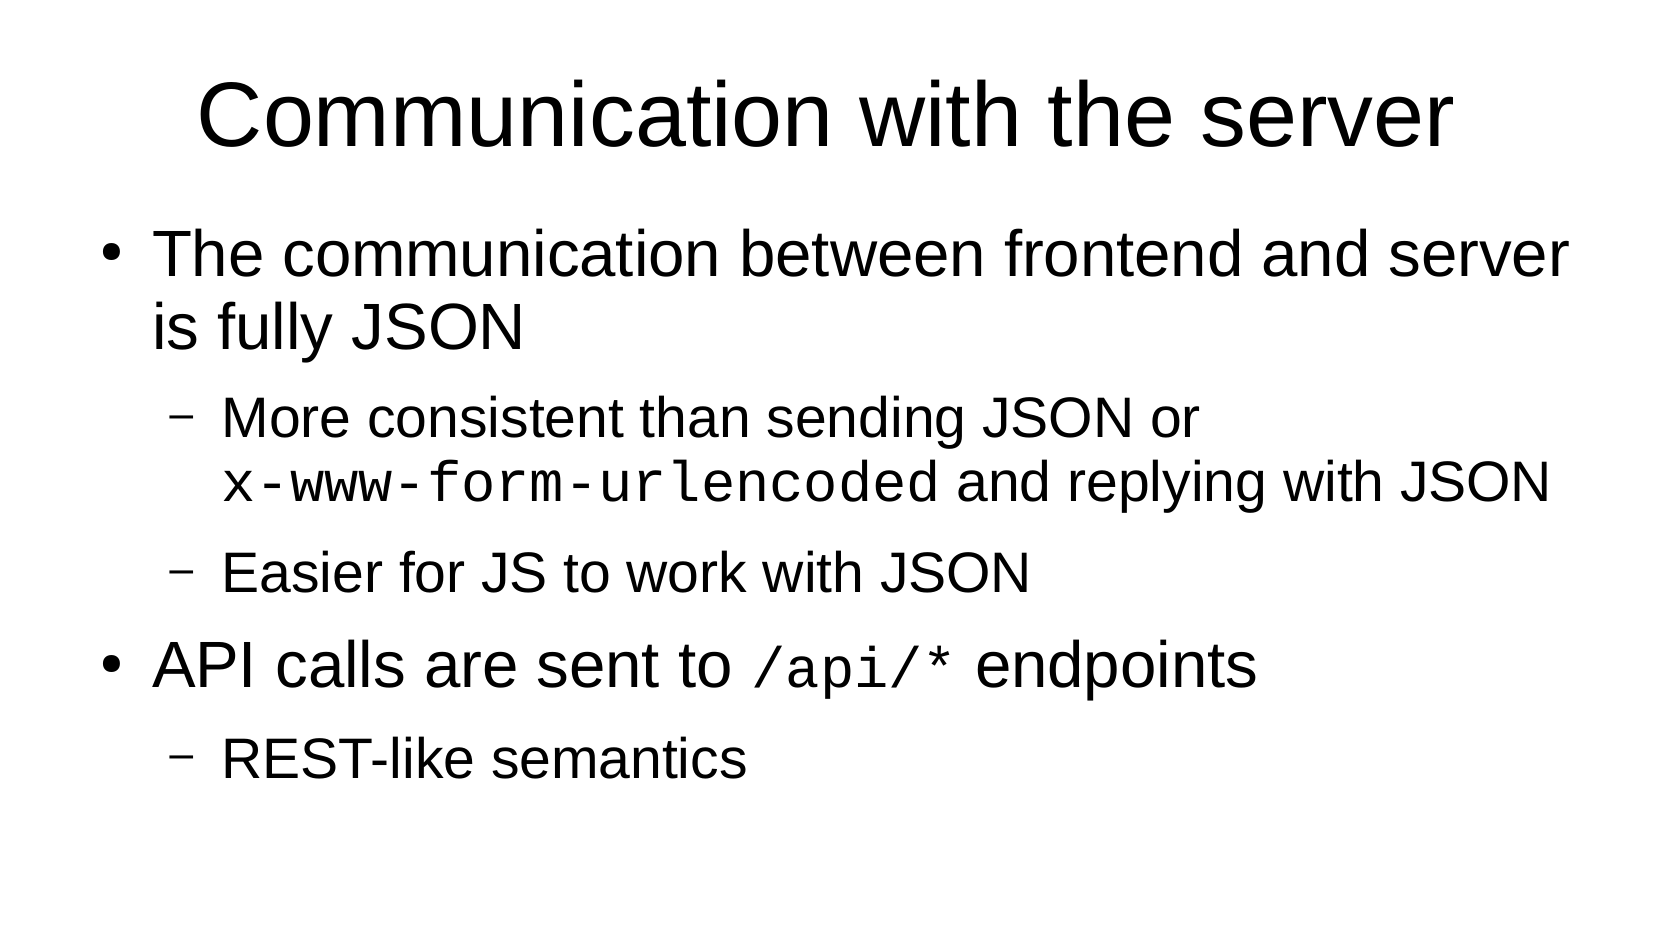

# Communication with the server
The communication between frontend and server is fully JSON
More consistent than sending JSON or
x-www-form-urlencoded and replying with JSON
Easier for JS to work with JSON
API calls are sent to /api/* endpoints
REST-like semantics